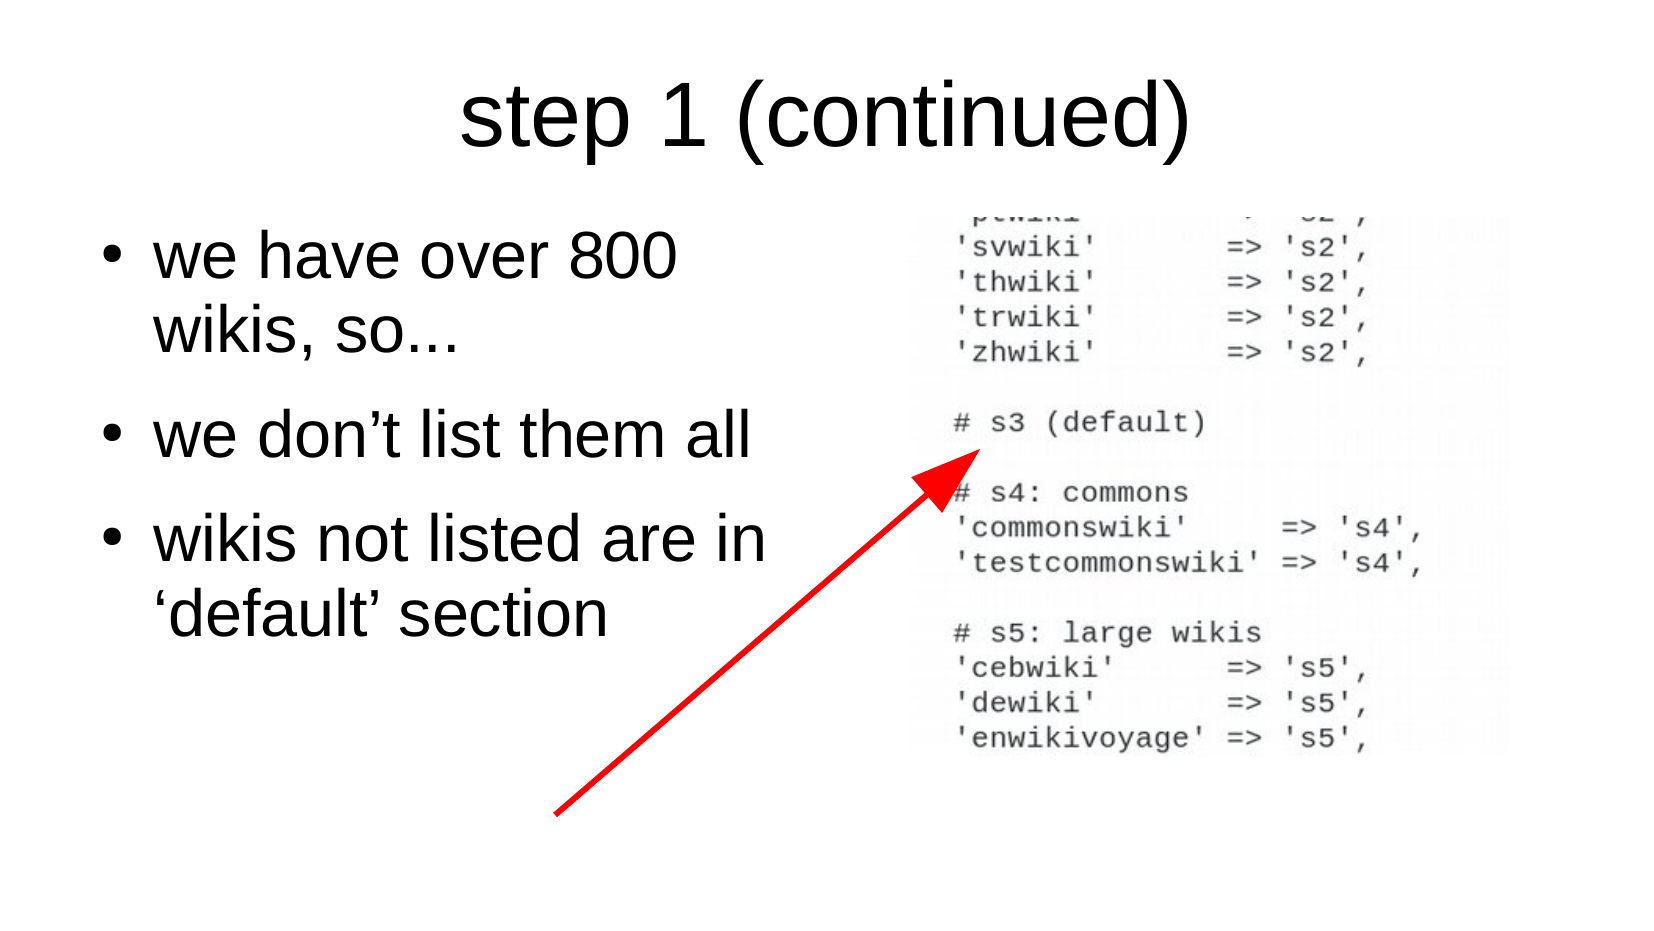

# step 1 (continued)
we have over 800 wikis, so...
we don’t list them all
wikis not listed are in ‘default’ section